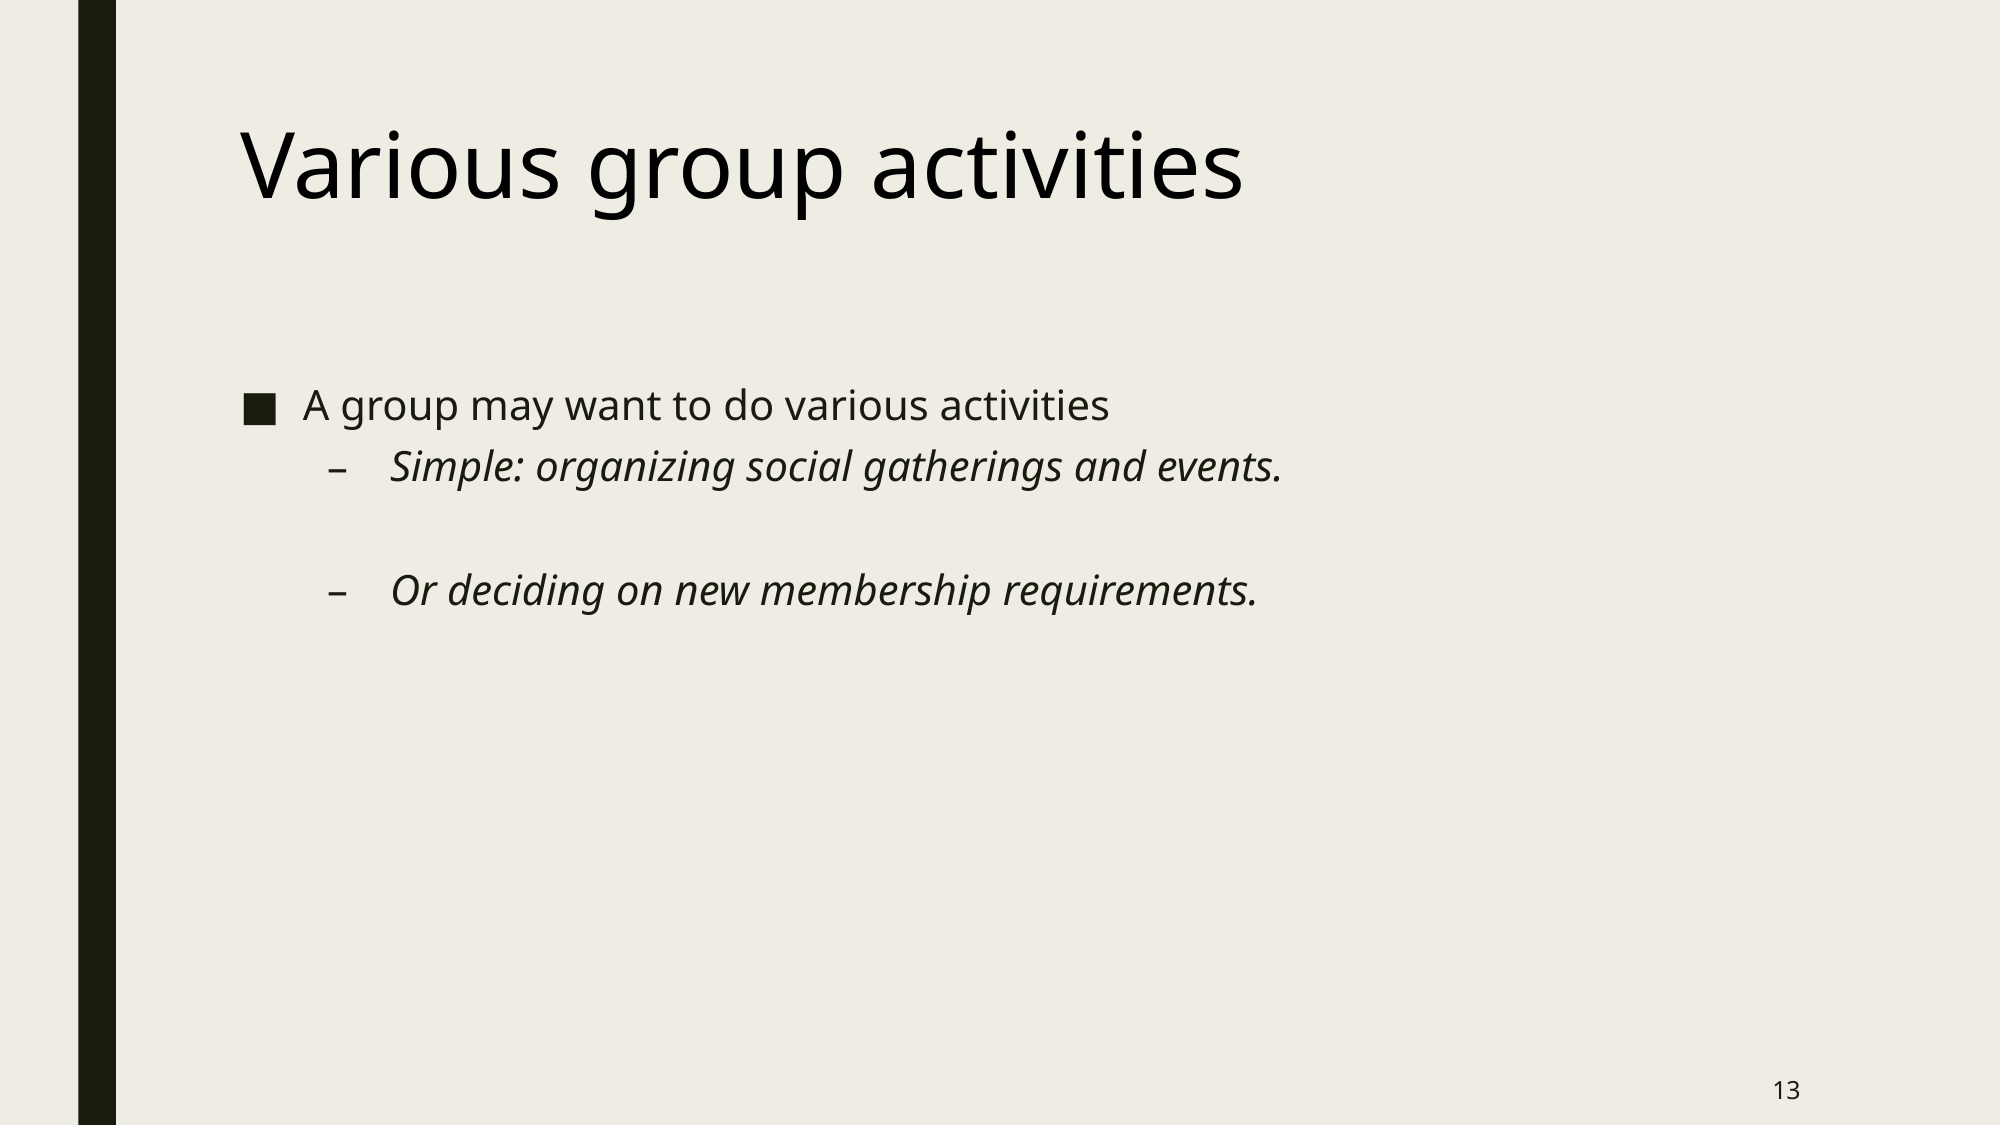

# Various group activities
A group may want to do various activities
Simple: organizing social gatherings and events.
Or deciding on new membership requirements.